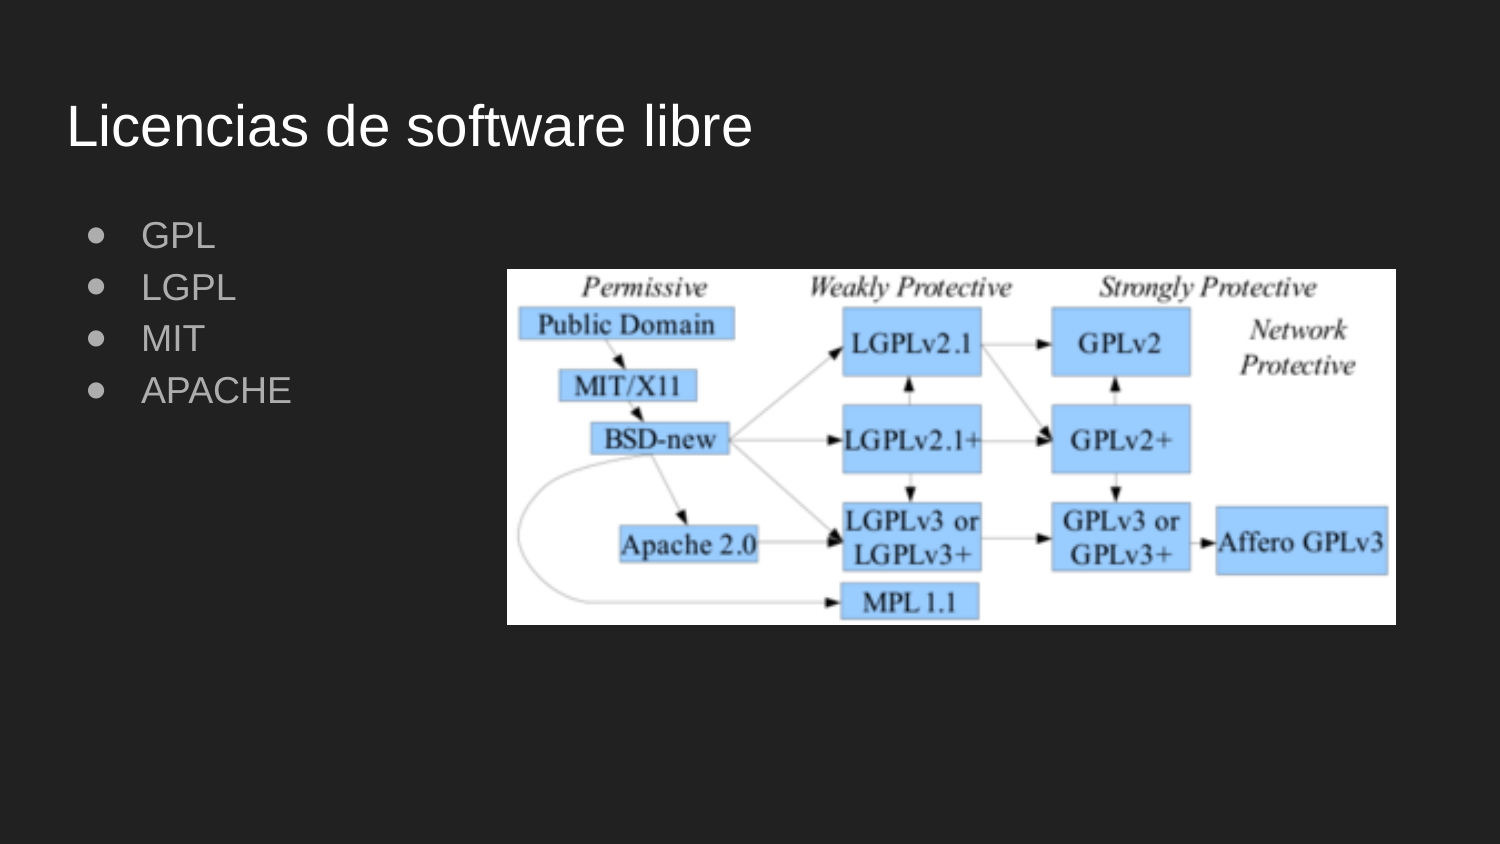

# Licencias de software libre
GPL
LGPL
MIT
APACHE